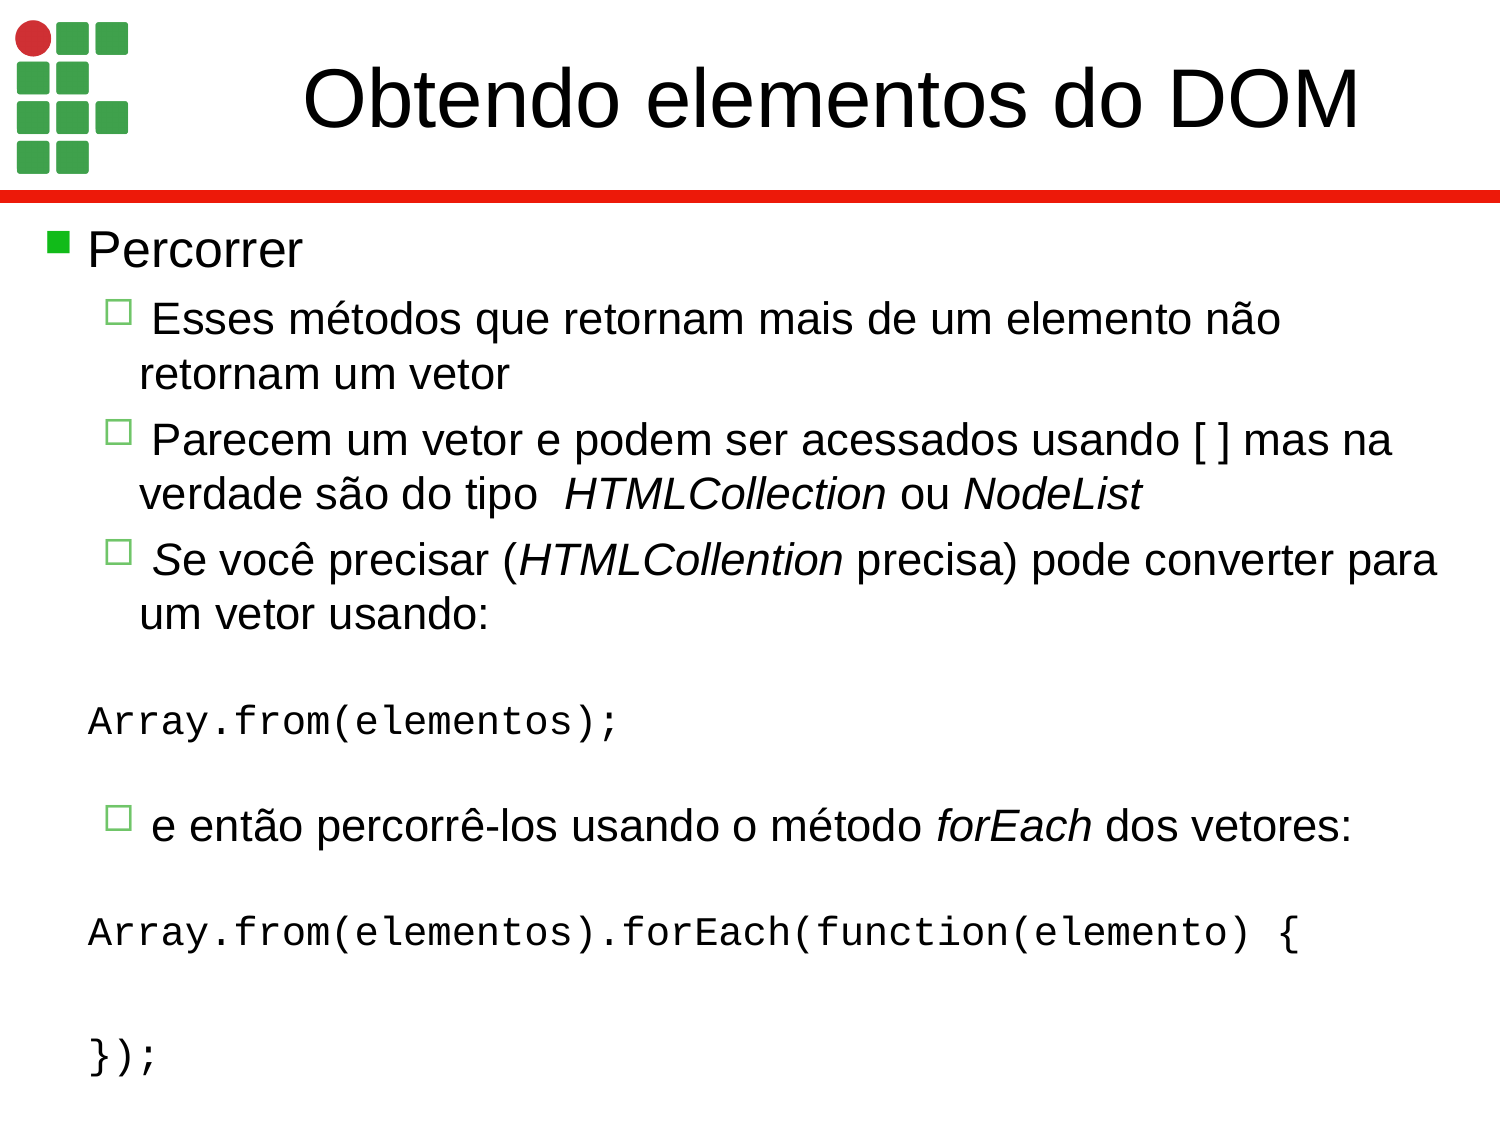

# Obtendo elementos do DOM
Percorrer
 Esses métodos que retornam mais de um elemento não retornam um vetor
 Parecem um vetor e podem ser acessados usando [ ] mas na verdade são do tipo HTMLCollection ou NodeList
 Se você precisar (HTMLCollention precisa) pode converter para um vetor usando:
Array.from(elementos);
 e então percorrê-los usando o método forEach dos vetores:
Array.from(elementos).forEach(function(elemento) {
});